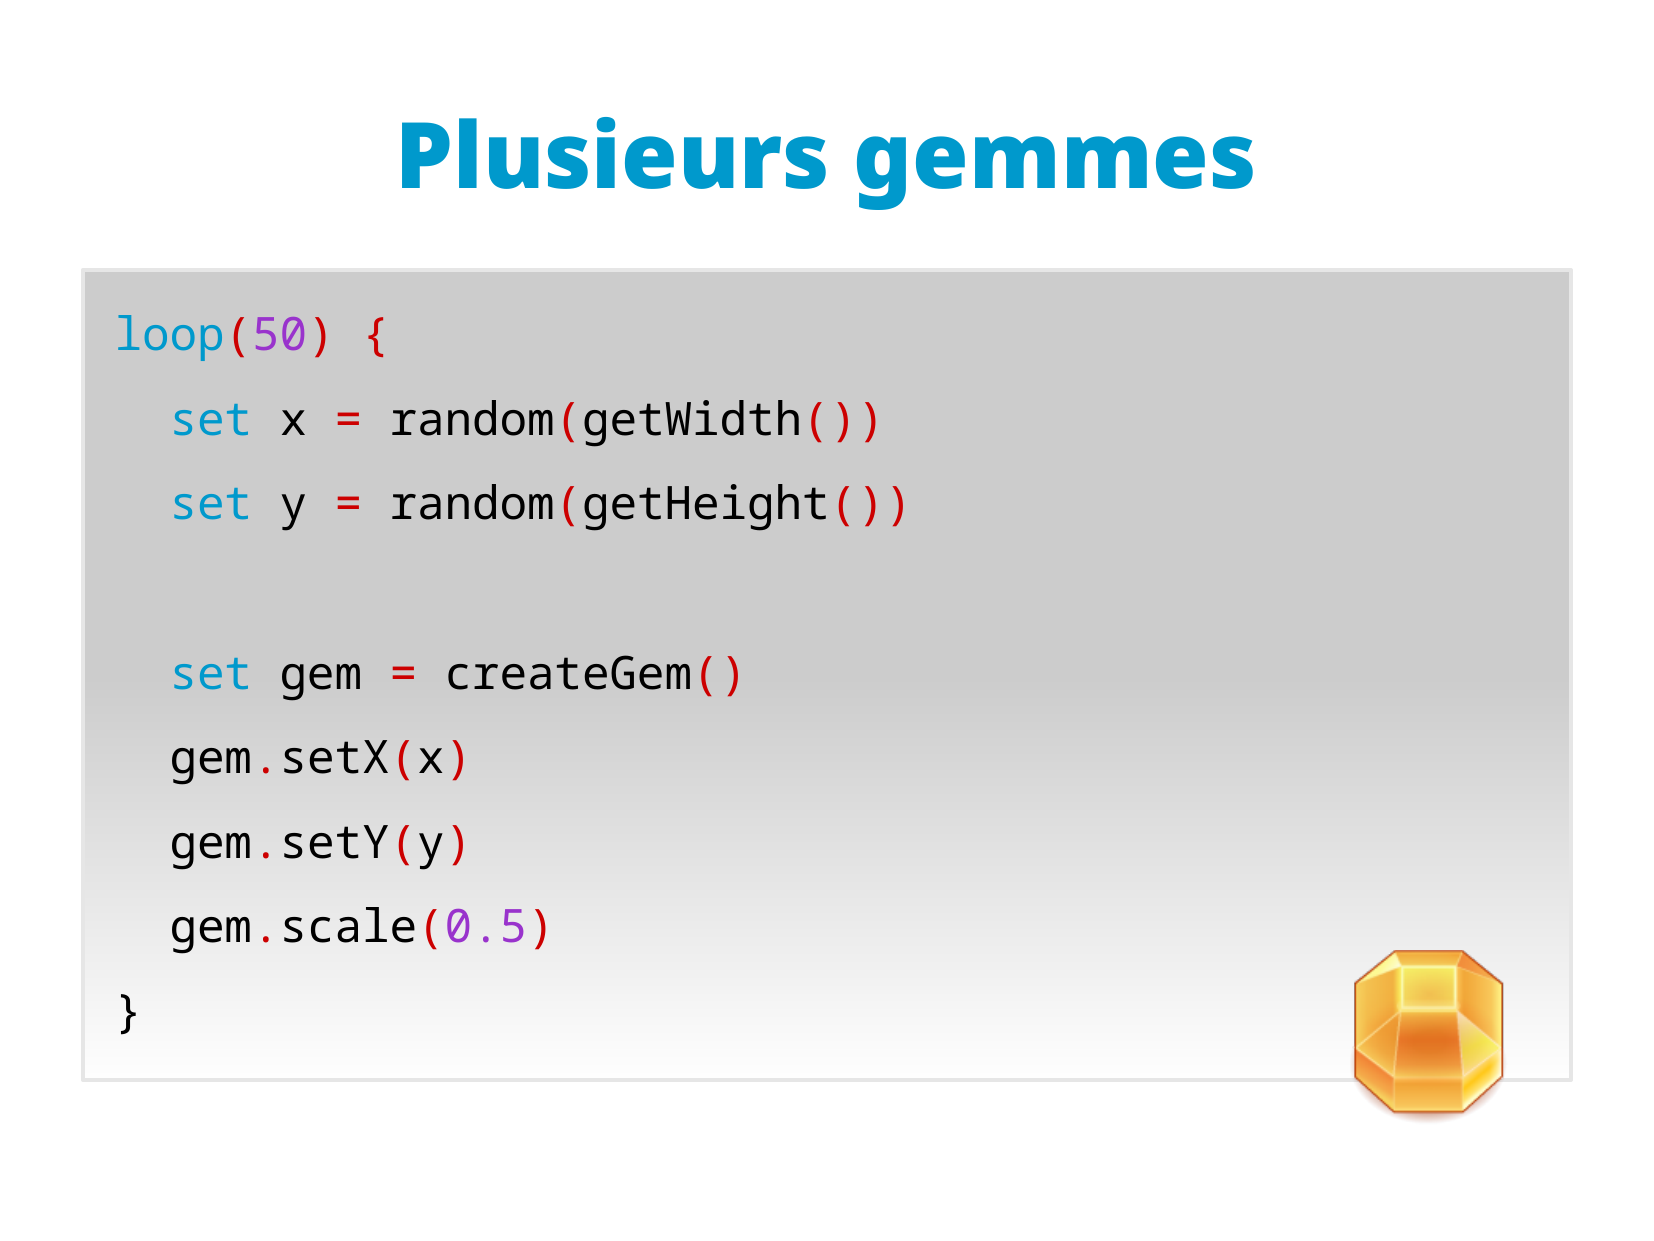

# Plusieurs gemmes
loop(50) {
 set x = random(getWidth())
 set y = random(getHeight())
 set gem = createGem()
 gem.setX(x)
 gem.setY(y)
 gem.scale(0.5)
}